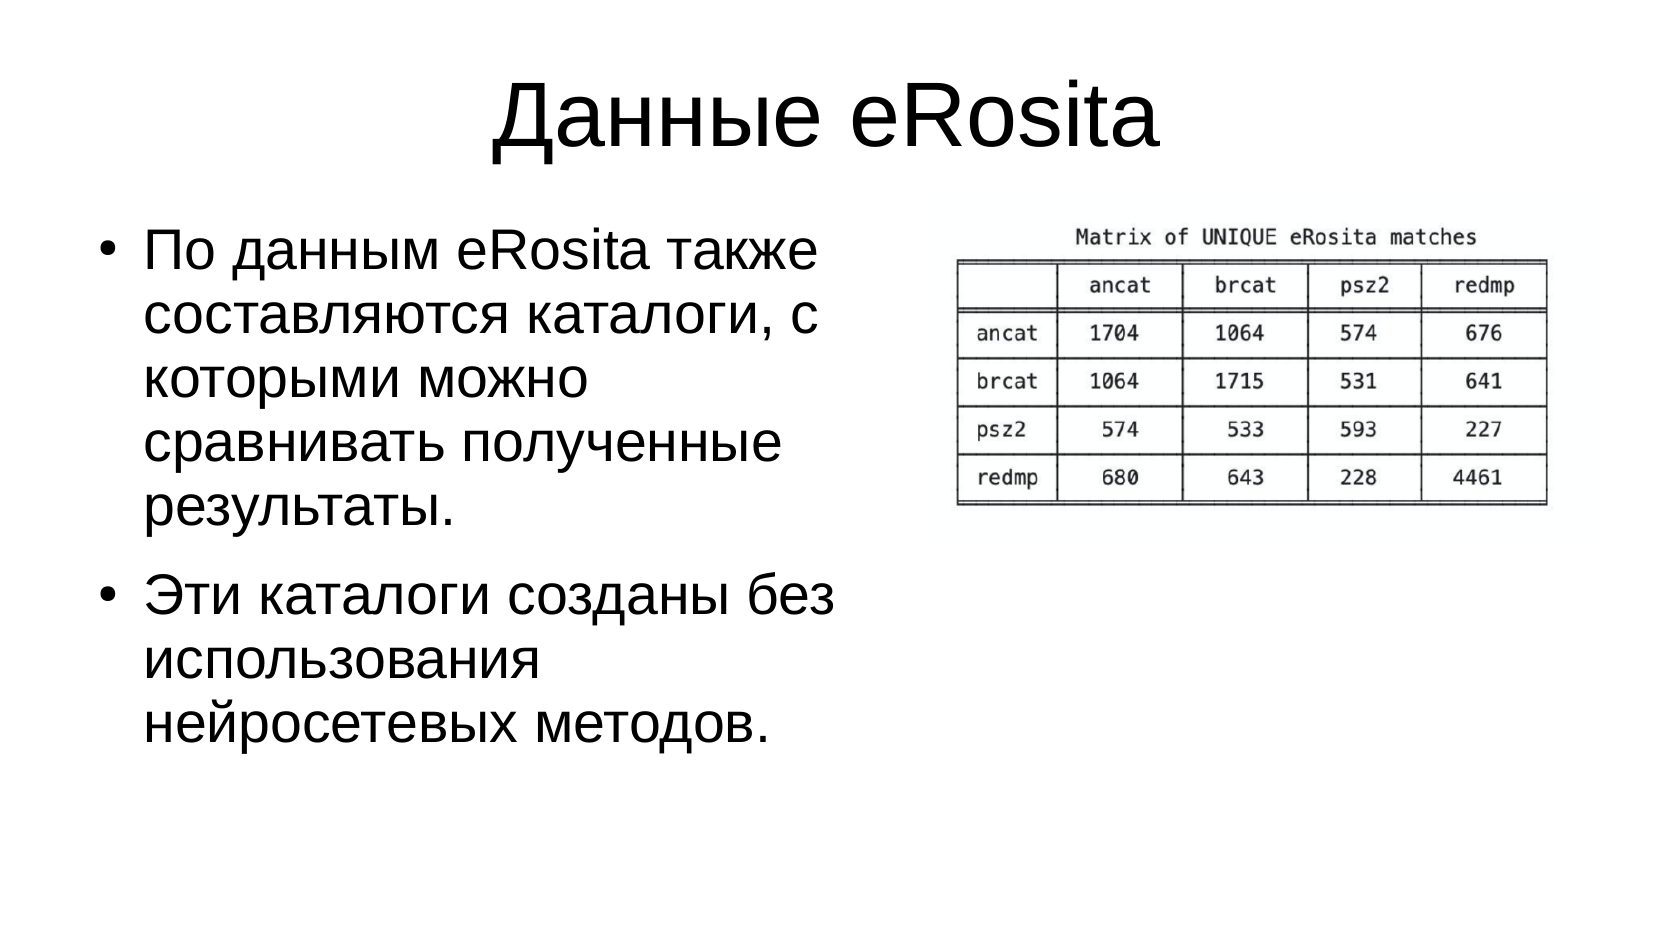

# Данные eRosita
По данным eRosita также составляются каталоги, с которыми можно сравнивать полученные результаты.
Эти каталоги созданы без использования нейросетевых методов.